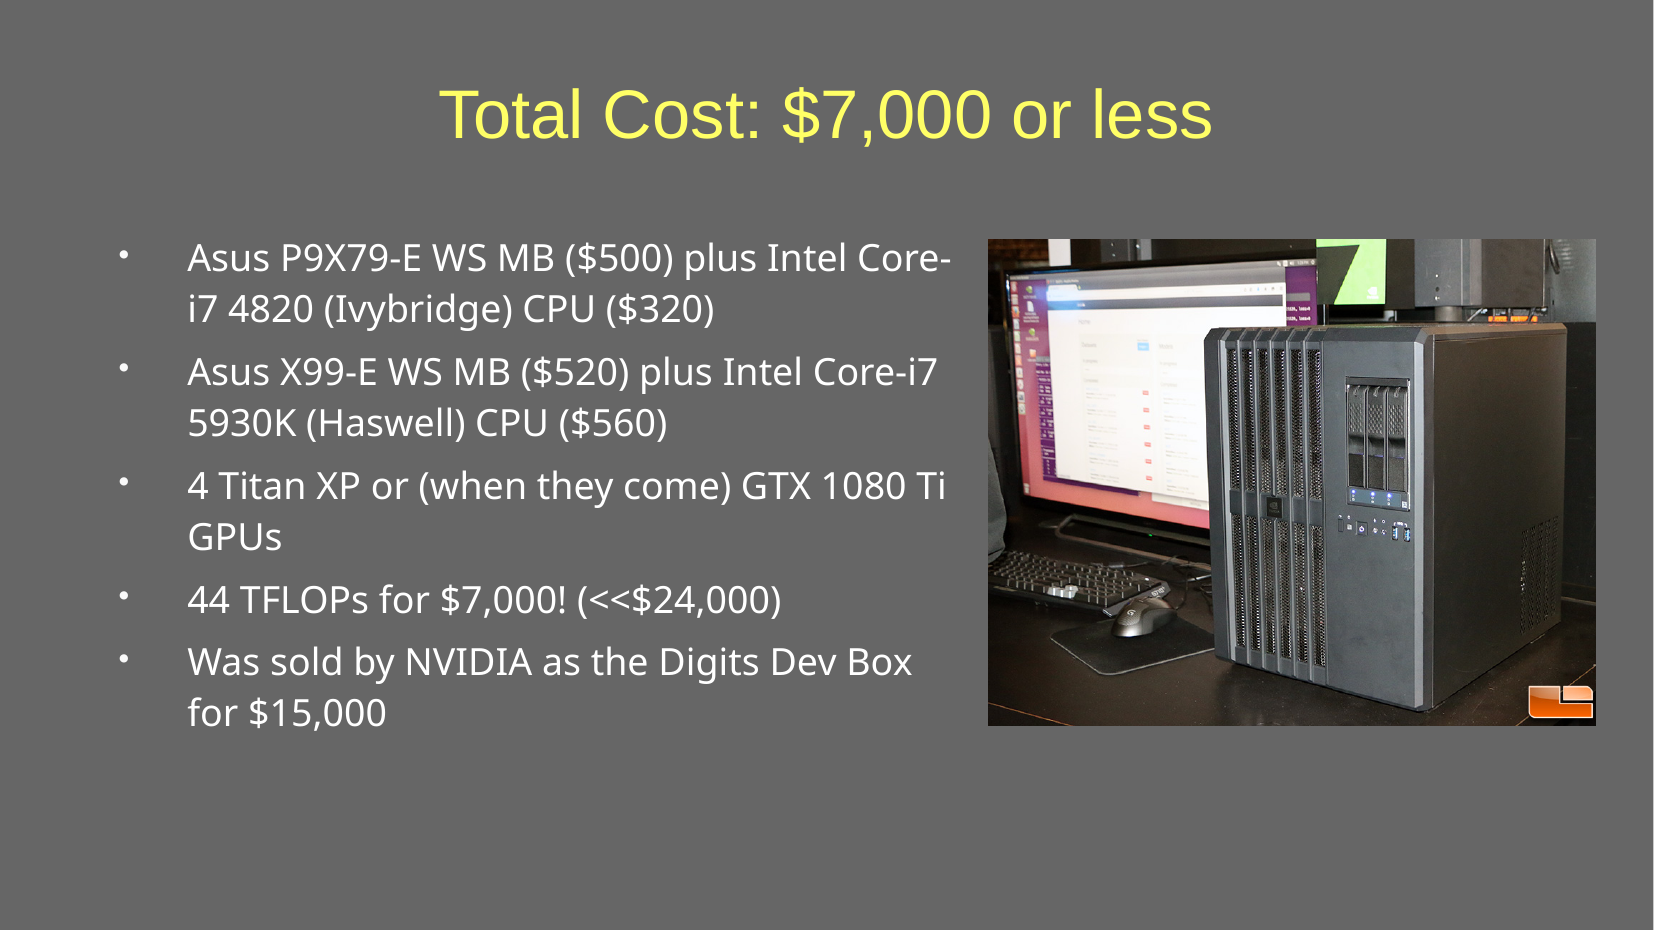

# Total Cost: $7,000 or less
Asus P9X79-E WS MB ($500) plus Intel Core-i7 4820 (Ivybridge) CPU ($320)
Asus X99-E WS MB ($520) plus Intel Core-i7 5930K (Haswell) CPU ($560)
4 Titan XP or (when they come) GTX 1080 Ti GPUs
44 TFLOPs for $7,000! (<<$24,000)
Was sold by NVIDIA as the Digits Dev Box for $15,000